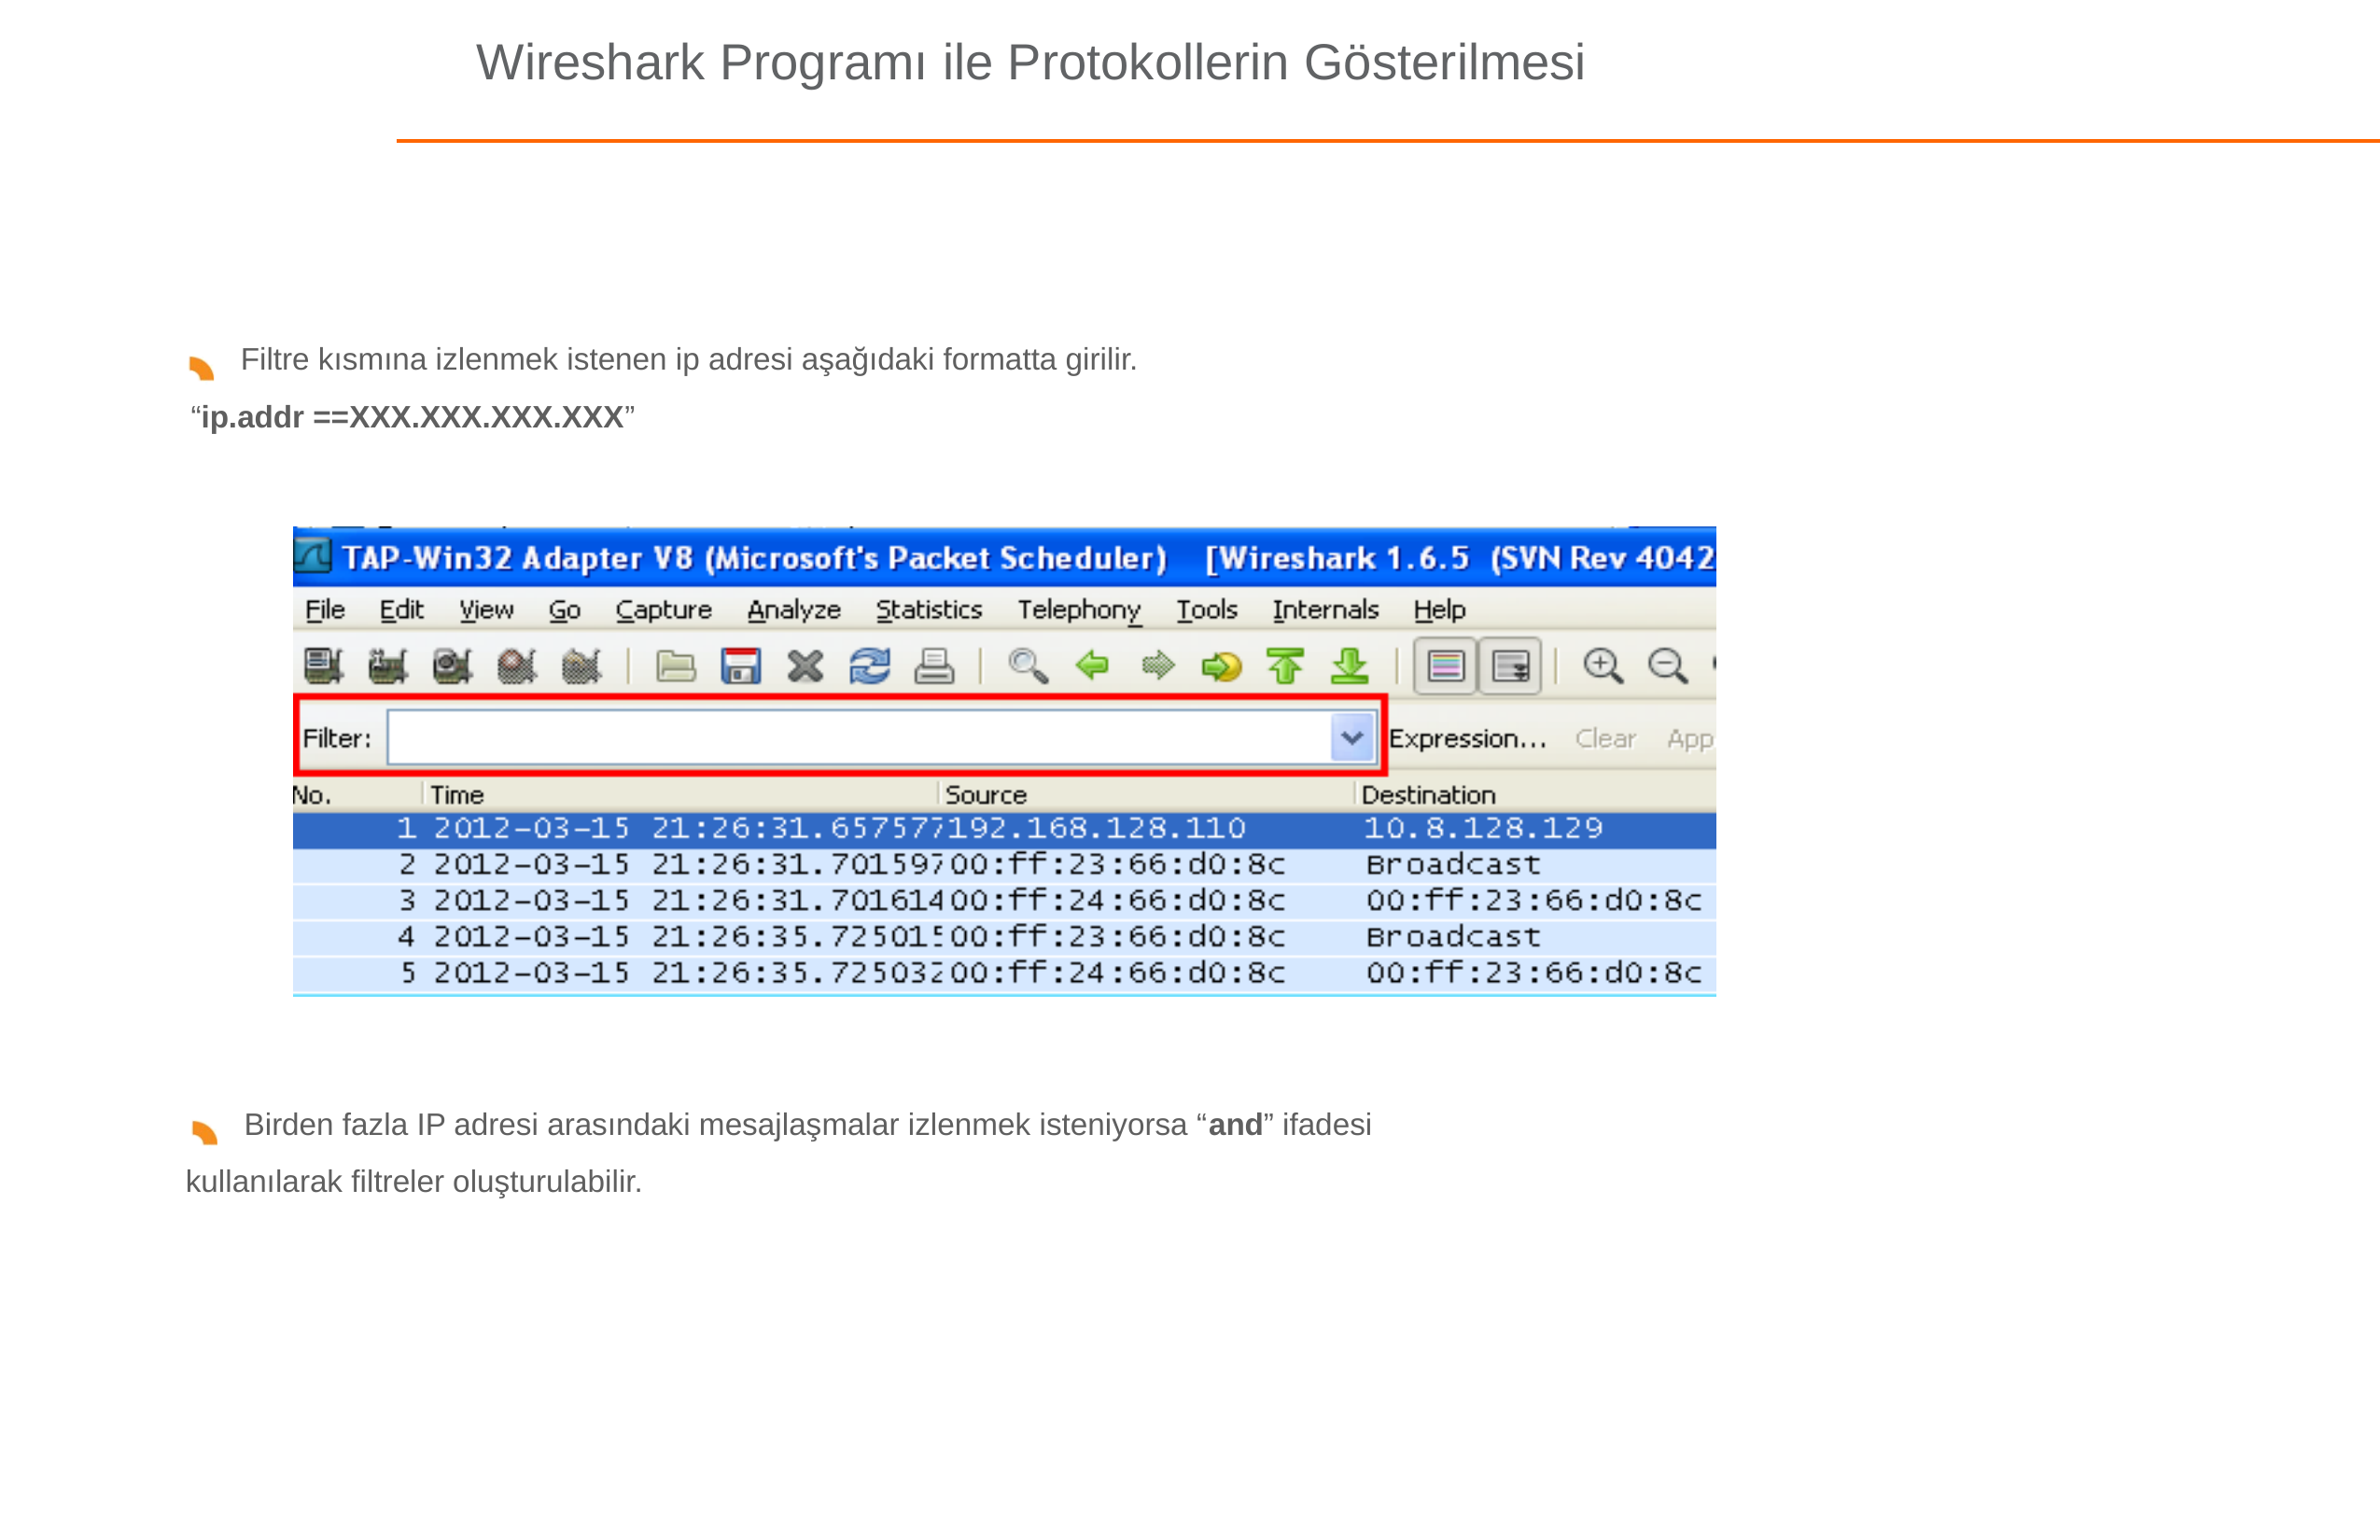

Wireshark Programı ile Protokollerin Gösterilmesi
 Filtre kısmına izlenmek istenen ip adresi aşağıdaki formatta girilir.
 “ip.addr ==XXX.XXX.XXX.XXX”
 Birden fazla IP adresi arasındaki mesajlaşmalar izlenmek isteniyorsa “and” ifadesi
kullanılarak filtreler oluşturulabilir.